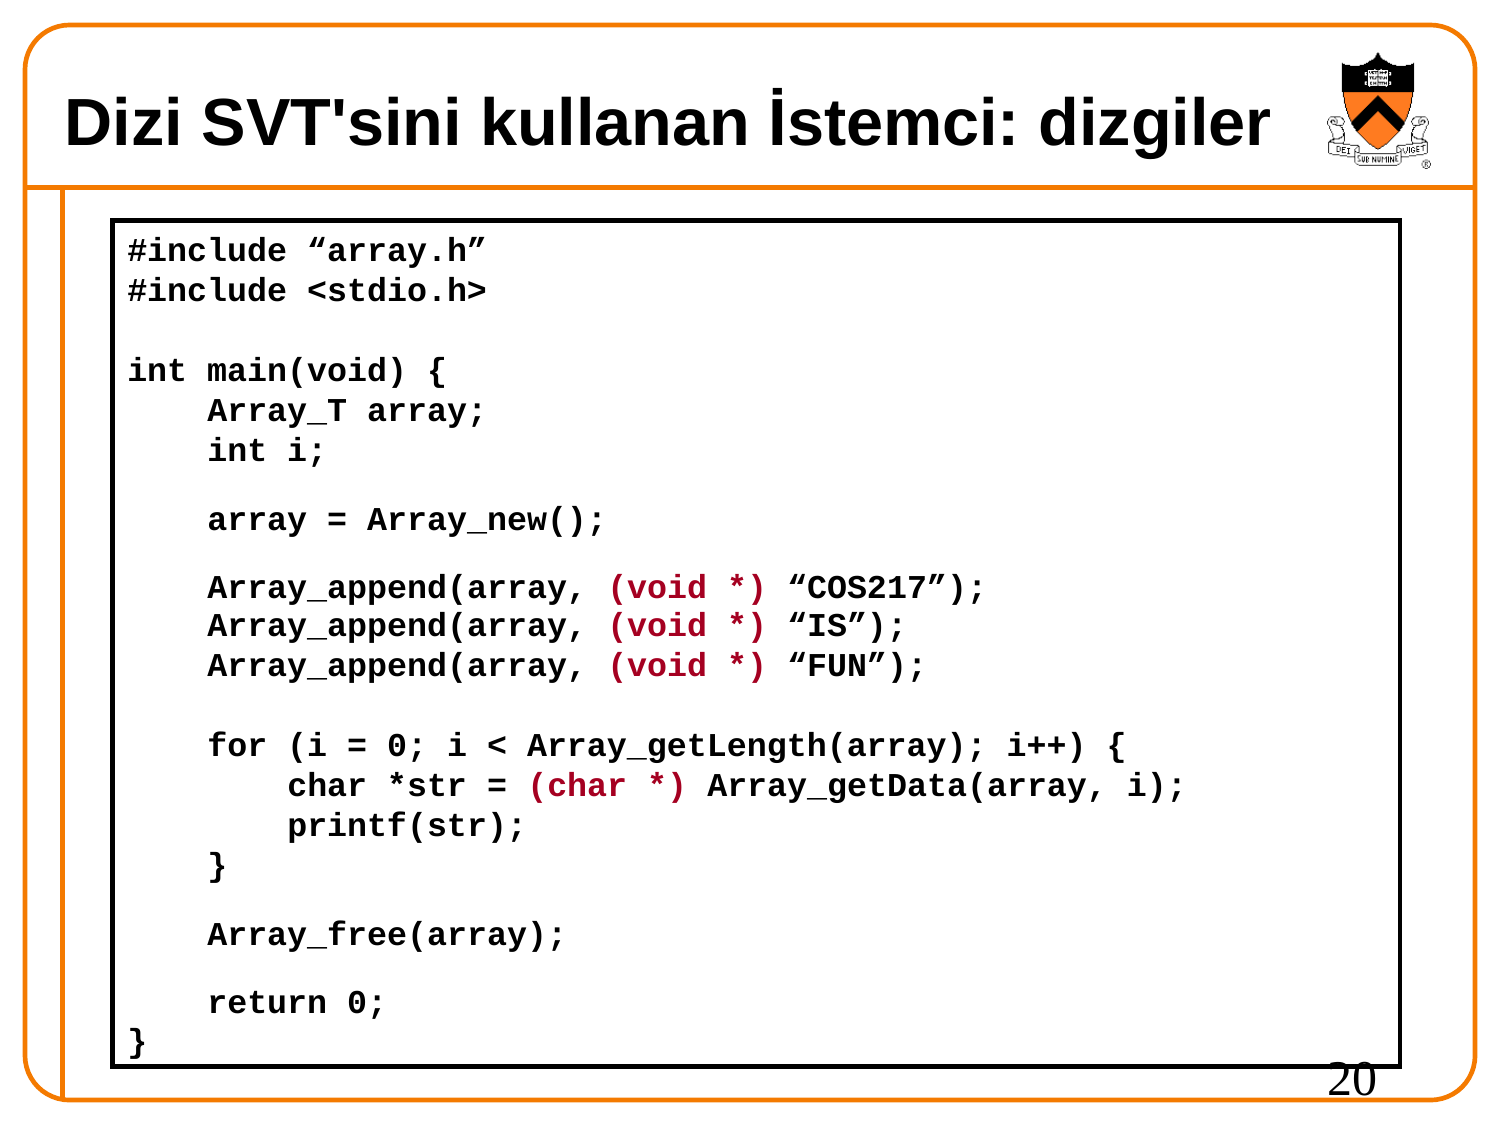

# Dizi SVT'sini kullanan İstemci: dizgiler
#include “array.h”
#include <stdio.h>
int main(void) {
 Array_T array;
 int i;
 array = Array_new();
 Array_append(array, (void *) “COS217”);
 Array_append(array, (void *) “IS”);
 Array_append(array, (void *) “FUN”);
 for (i = 0; i < Array_getLength(array); i++) {
 char *str = (char *) Array_getData(array, i);
 printf(str);
 }
 Array_free(array);
 return 0;
}
20